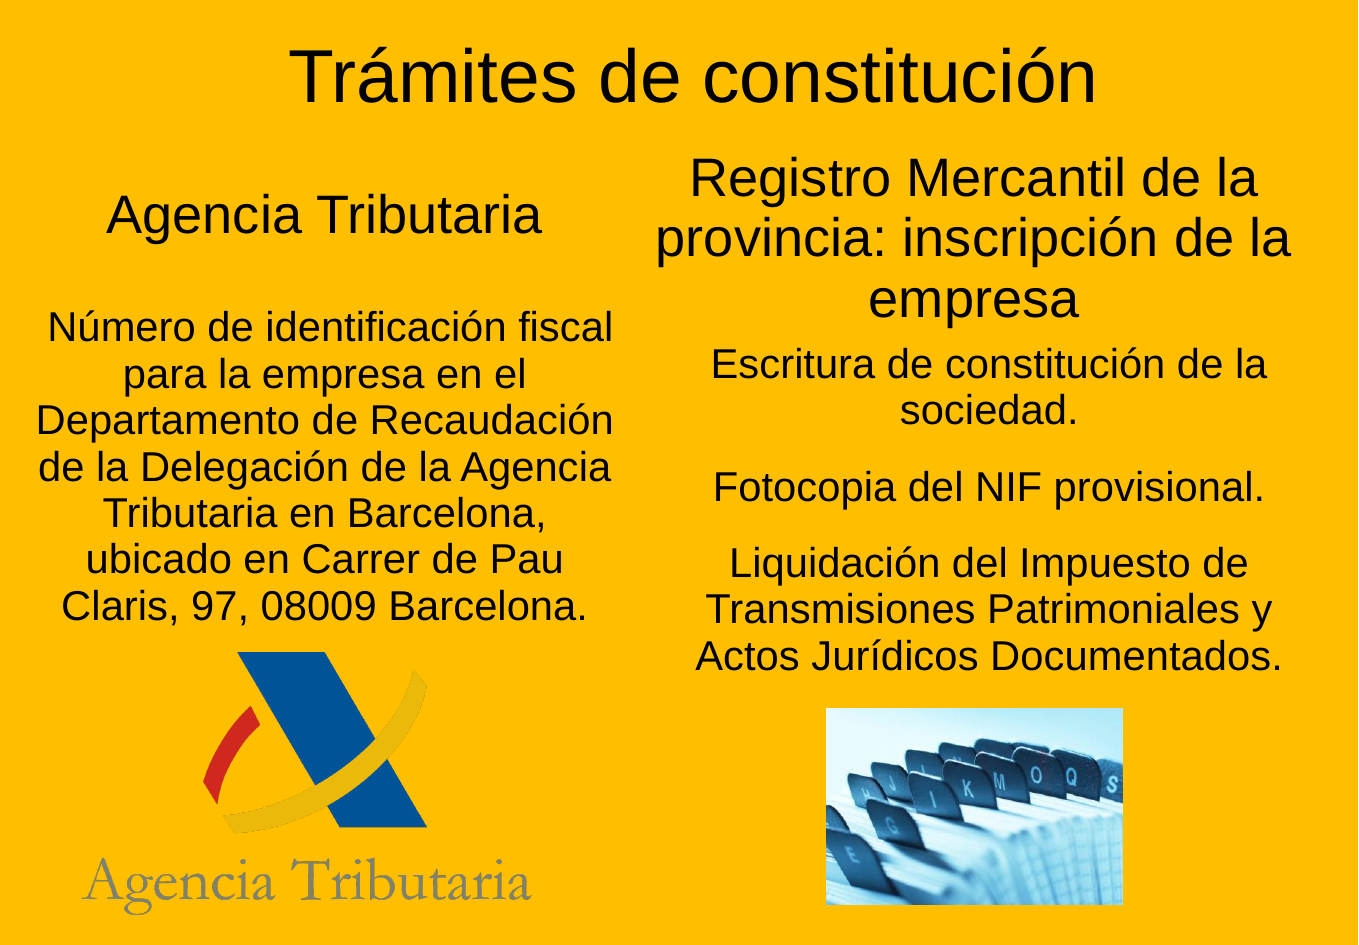

# Trámites de constitución
Agencia Tributaria
Registro Mercantil de la provincia: inscripción de la empresa
 Número de identificación fiscal para la empresa en el Departamento de Recaudación de la Delegación de la Agencia Tributaria en Barcelona, ubicado en Carrer de Pau Claris, 97, 08009 Barcelona.
Escritura de constitución de la sociedad.
Fotocopia del NIF provisional.
Liquidación del Impuesto de Transmisiones Patrimoniales y Actos Jurídicos Documentados.